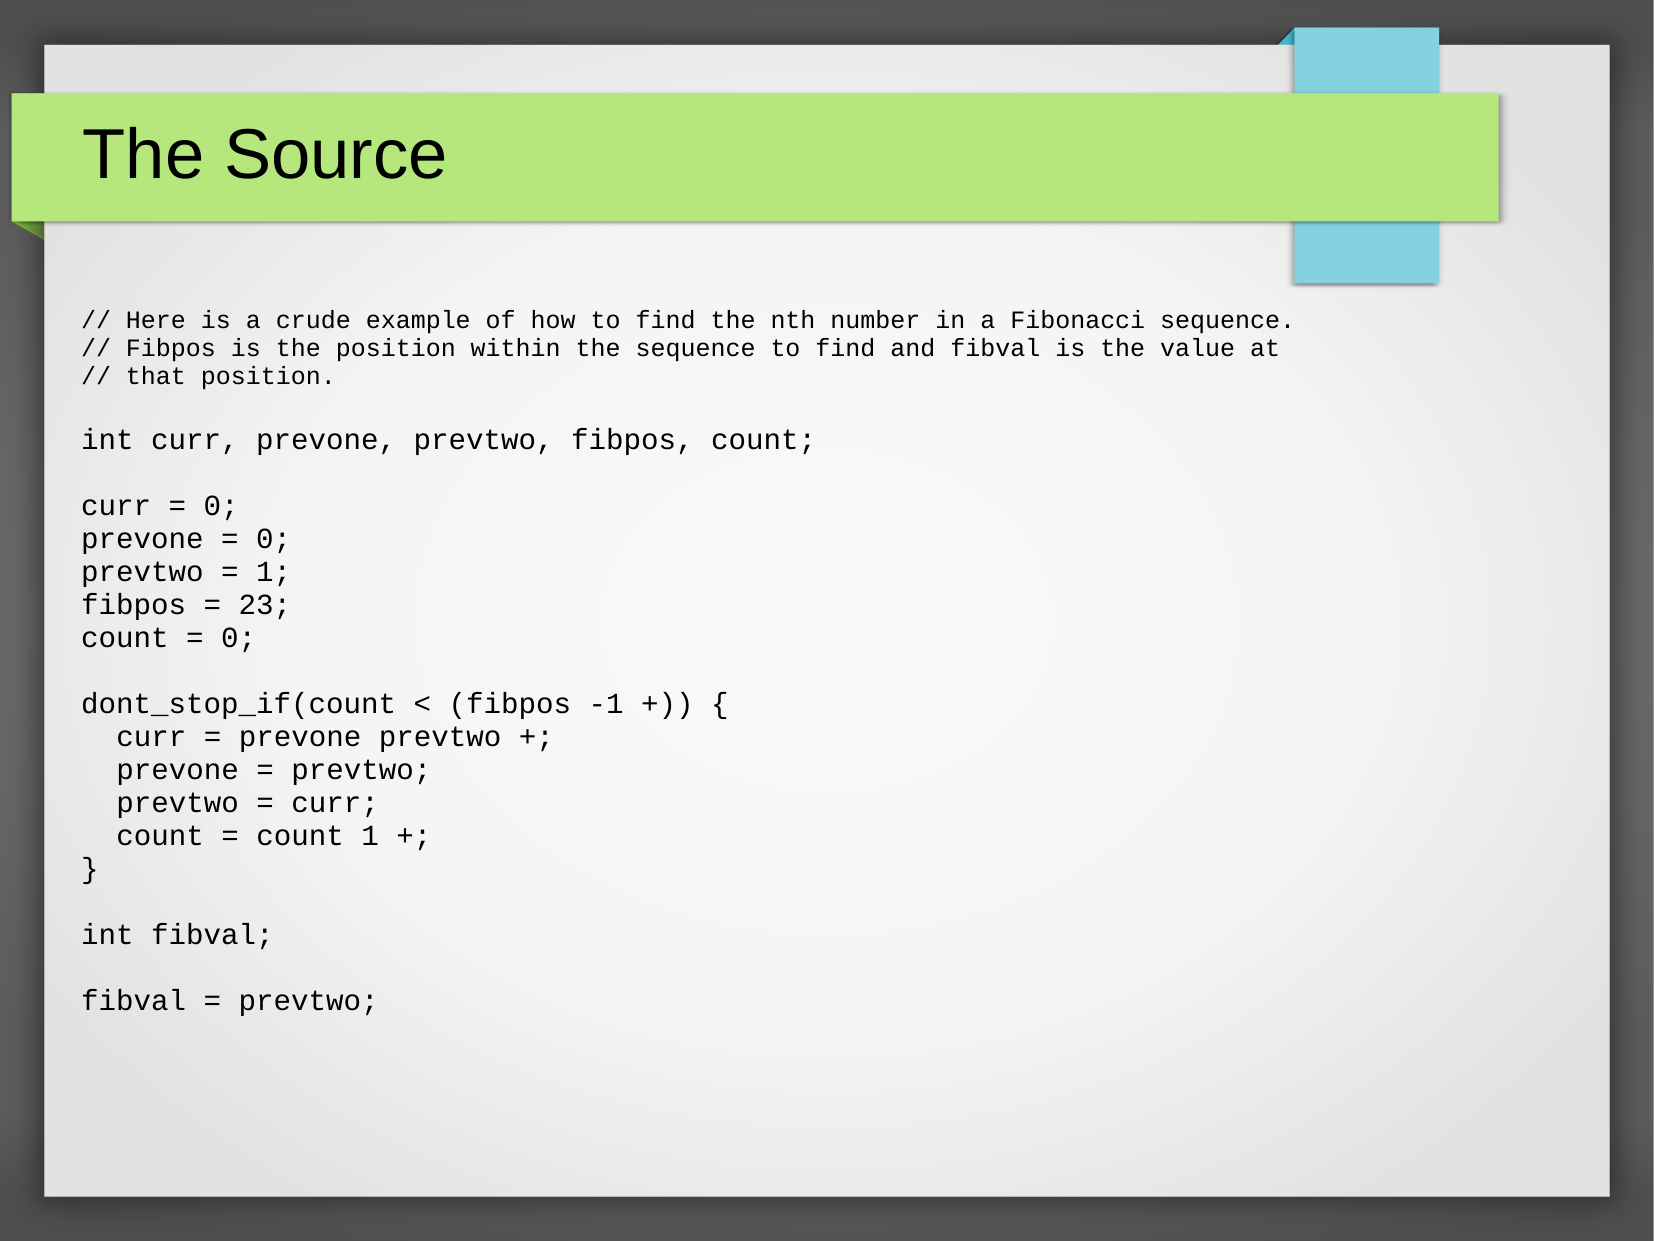

# The Source
// Here is a crude example of how to find the nth number in a Fibonacci sequence.
// Fibpos is the position within the sequence to find and fibval is the value at
// that position.
int curr, prevone, prevtwo, fibpos, count;
curr = 0;
prevone = 0;
prevtwo = 1;
fibpos = 23;
count = 0;
dont_stop_if(count < (fibpos -1 +)) {
 curr = prevone prevtwo +;
 prevone = prevtwo;
 prevtwo = curr;
 count = count 1 +;
}
int fibval;
fibval = prevtwo;